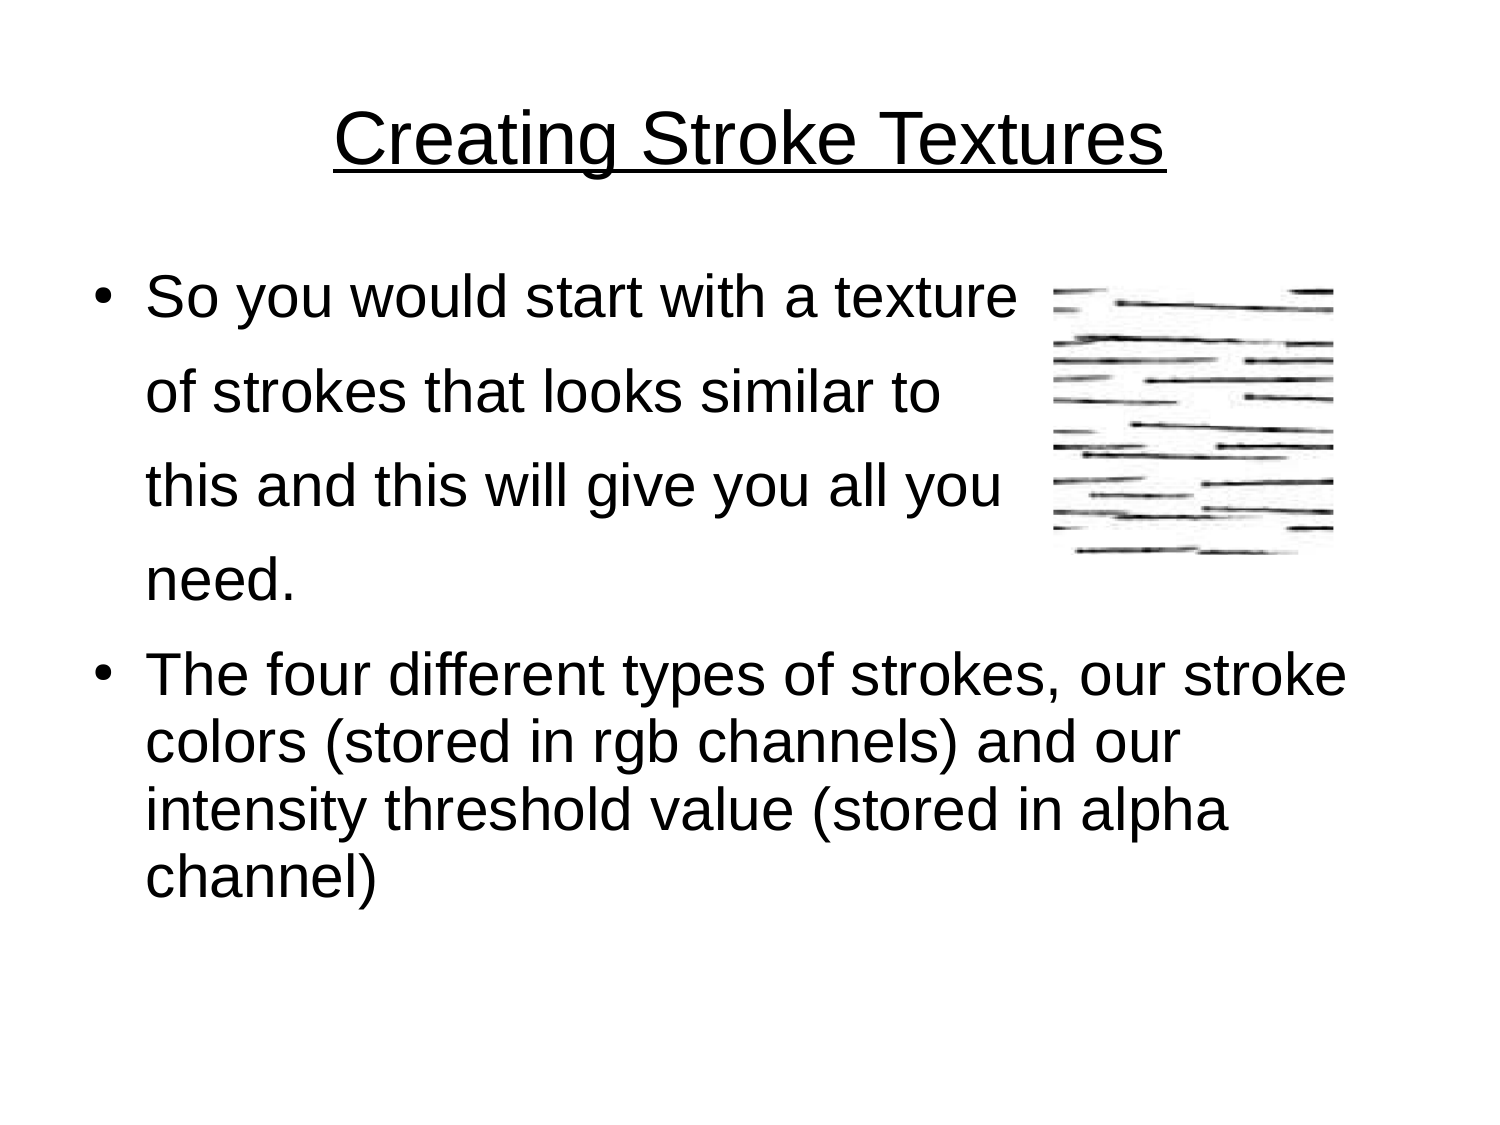

# Creating Stroke Textures
So you would start with a texture
of strokes that looks similar to
this and this will give you all you
need.
The four different types of strokes, our stroke colors (stored in rgb channels) and our intensity threshold value (stored in alpha channel)